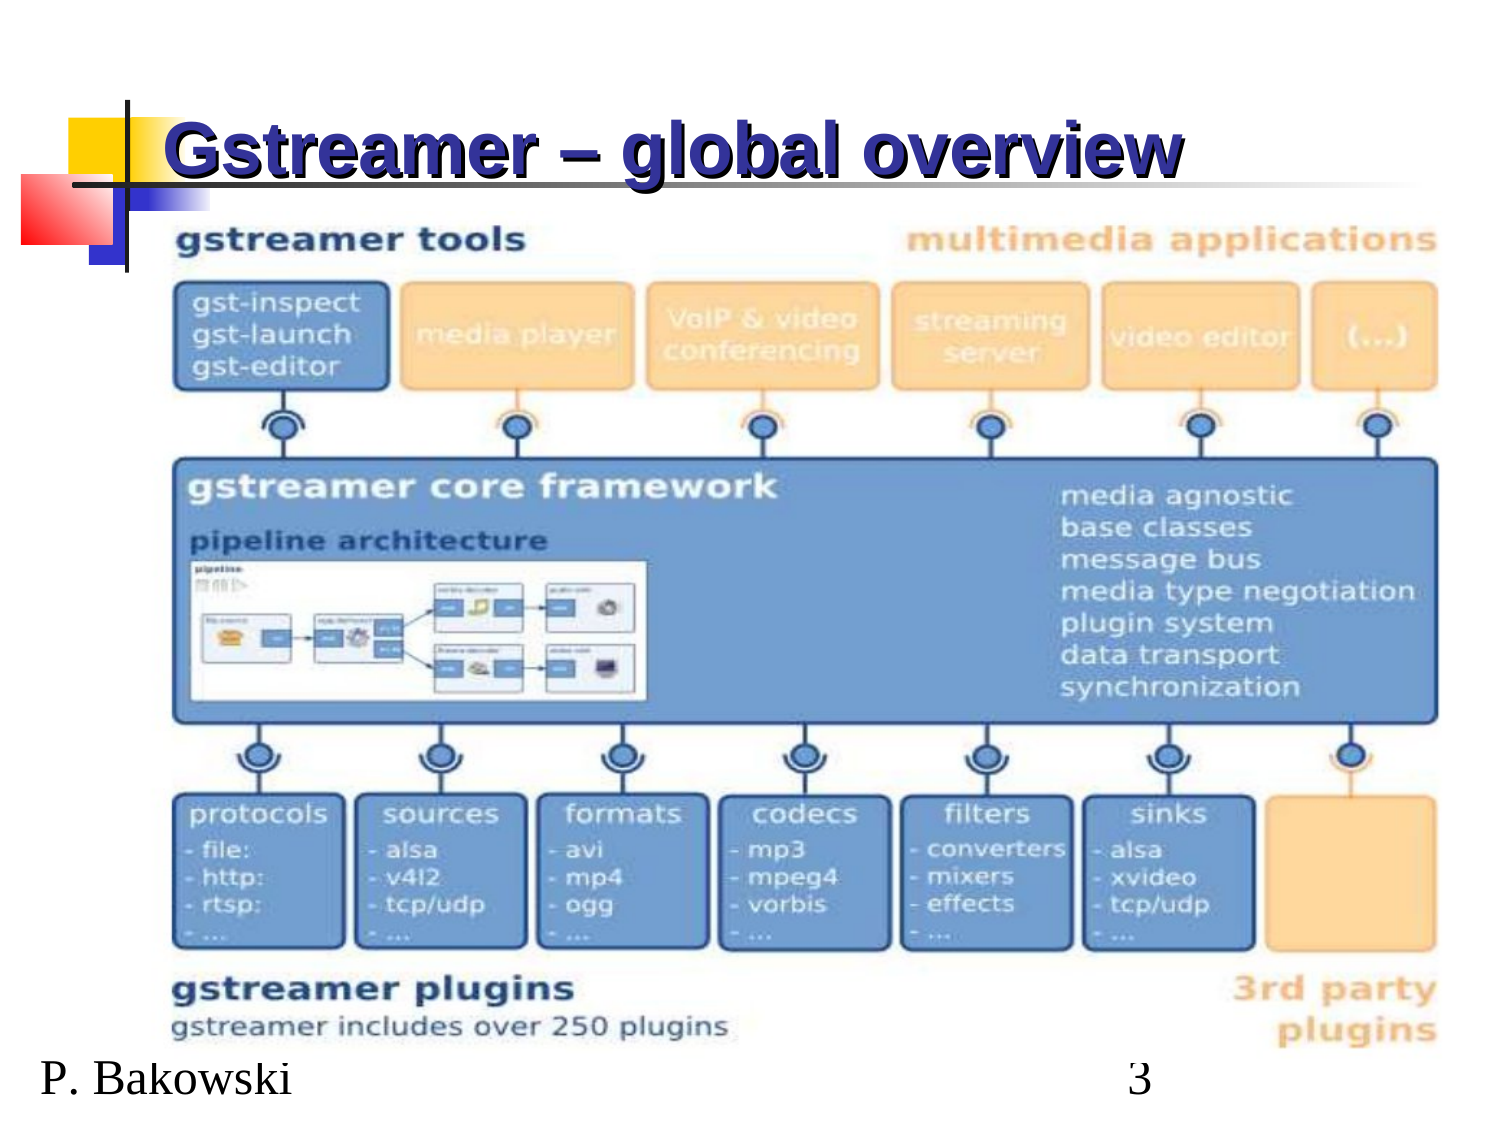

# Gstreamer – global overview
P.Bakowski
3